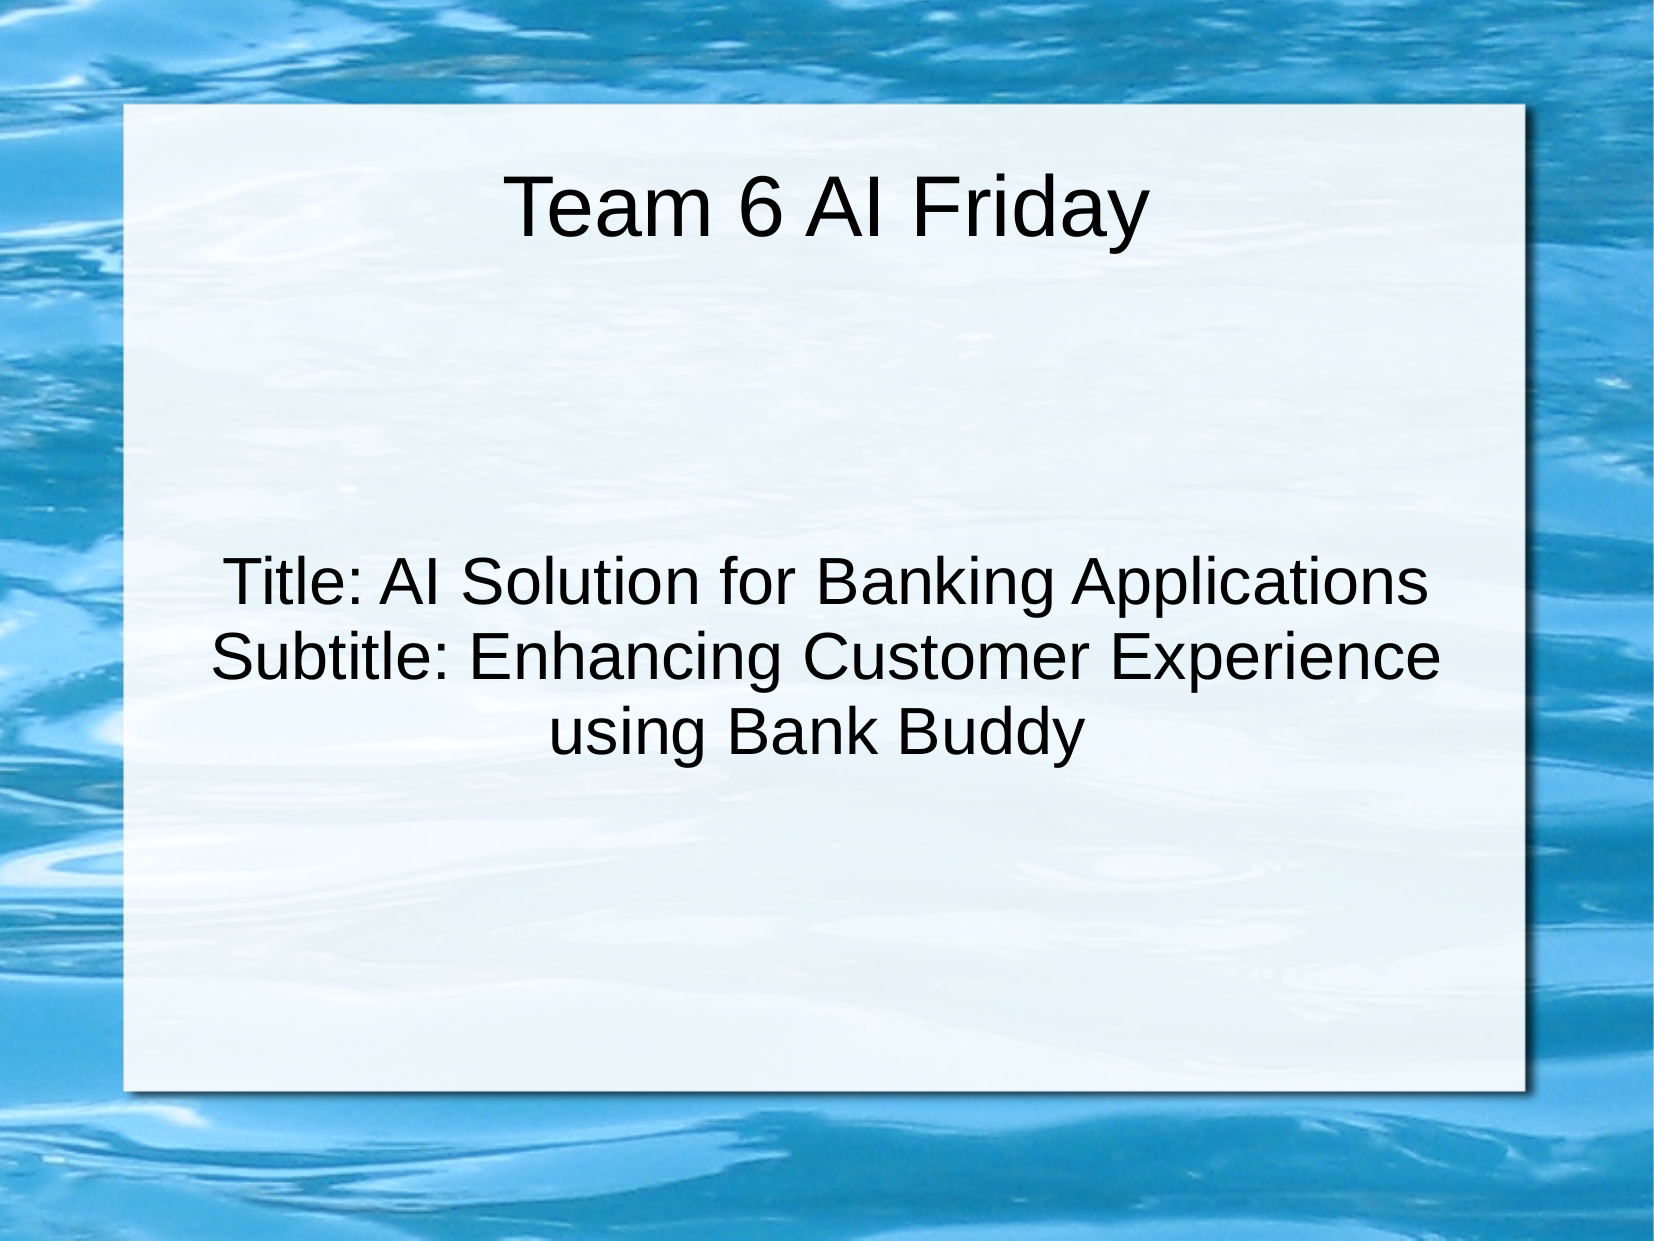

# Team 6 AI Friday
Title: AI Solution for Banking Applications Subtitle: Enhancing Customer Experience using Bank Buddy